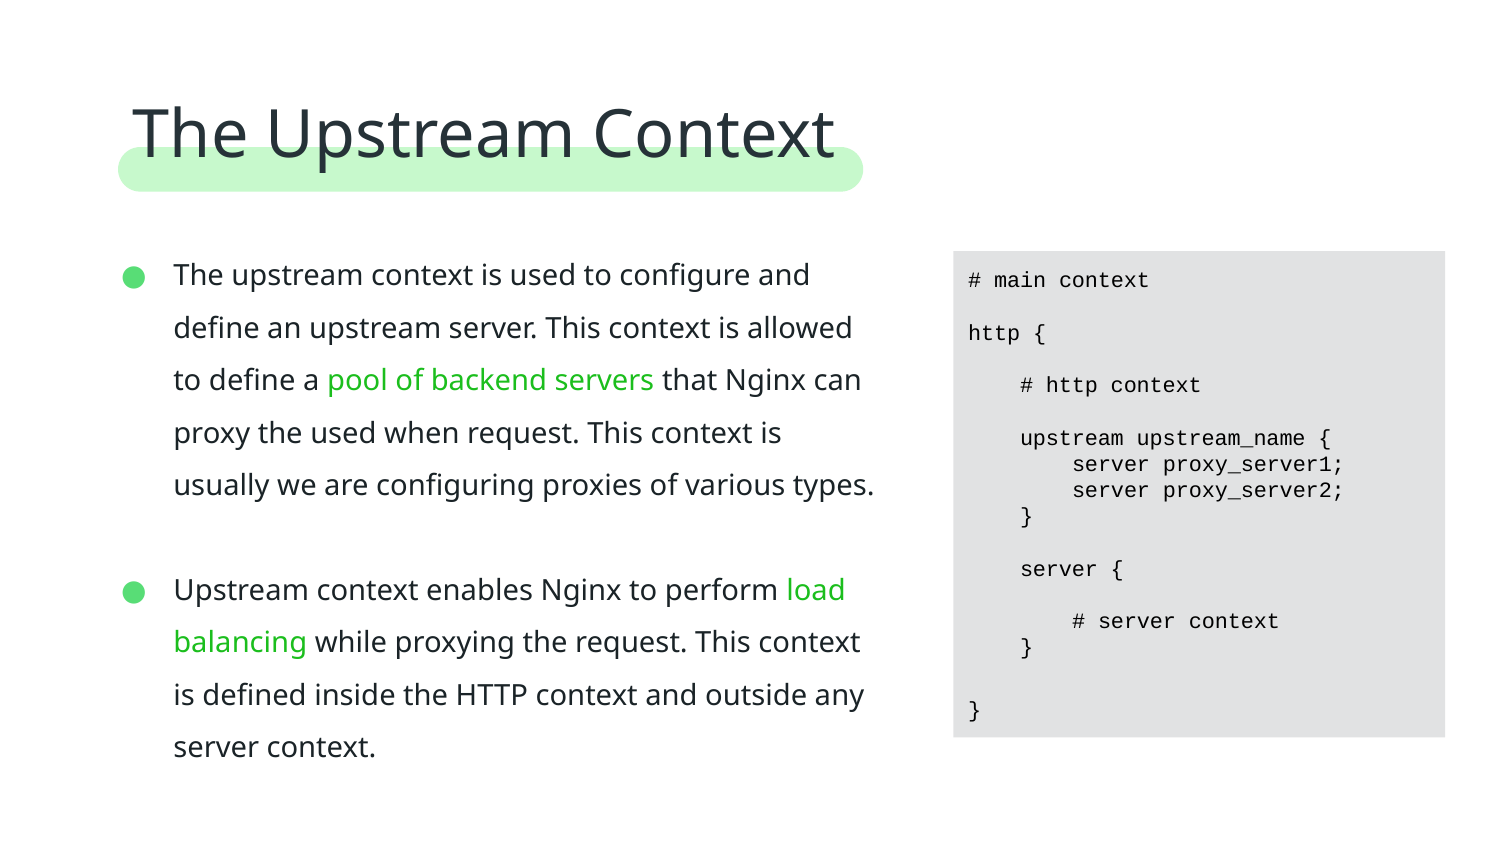

The Upstream Context
The upstream context is used to configure and define an upstream server. This context is allowed to define a pool of backend servers that Nginx can proxy the used when request. This context is usually we are configuring proxies of various types.
Upstream context enables Nginx to perform load balancing while proxying the request. This context is defined inside the HTTP context and outside any server context.
# main context
http {
 # http context
 upstream upstream_name {
 server proxy_server1;
 server proxy_server2;
 }
 server {
 # server context
 }
}